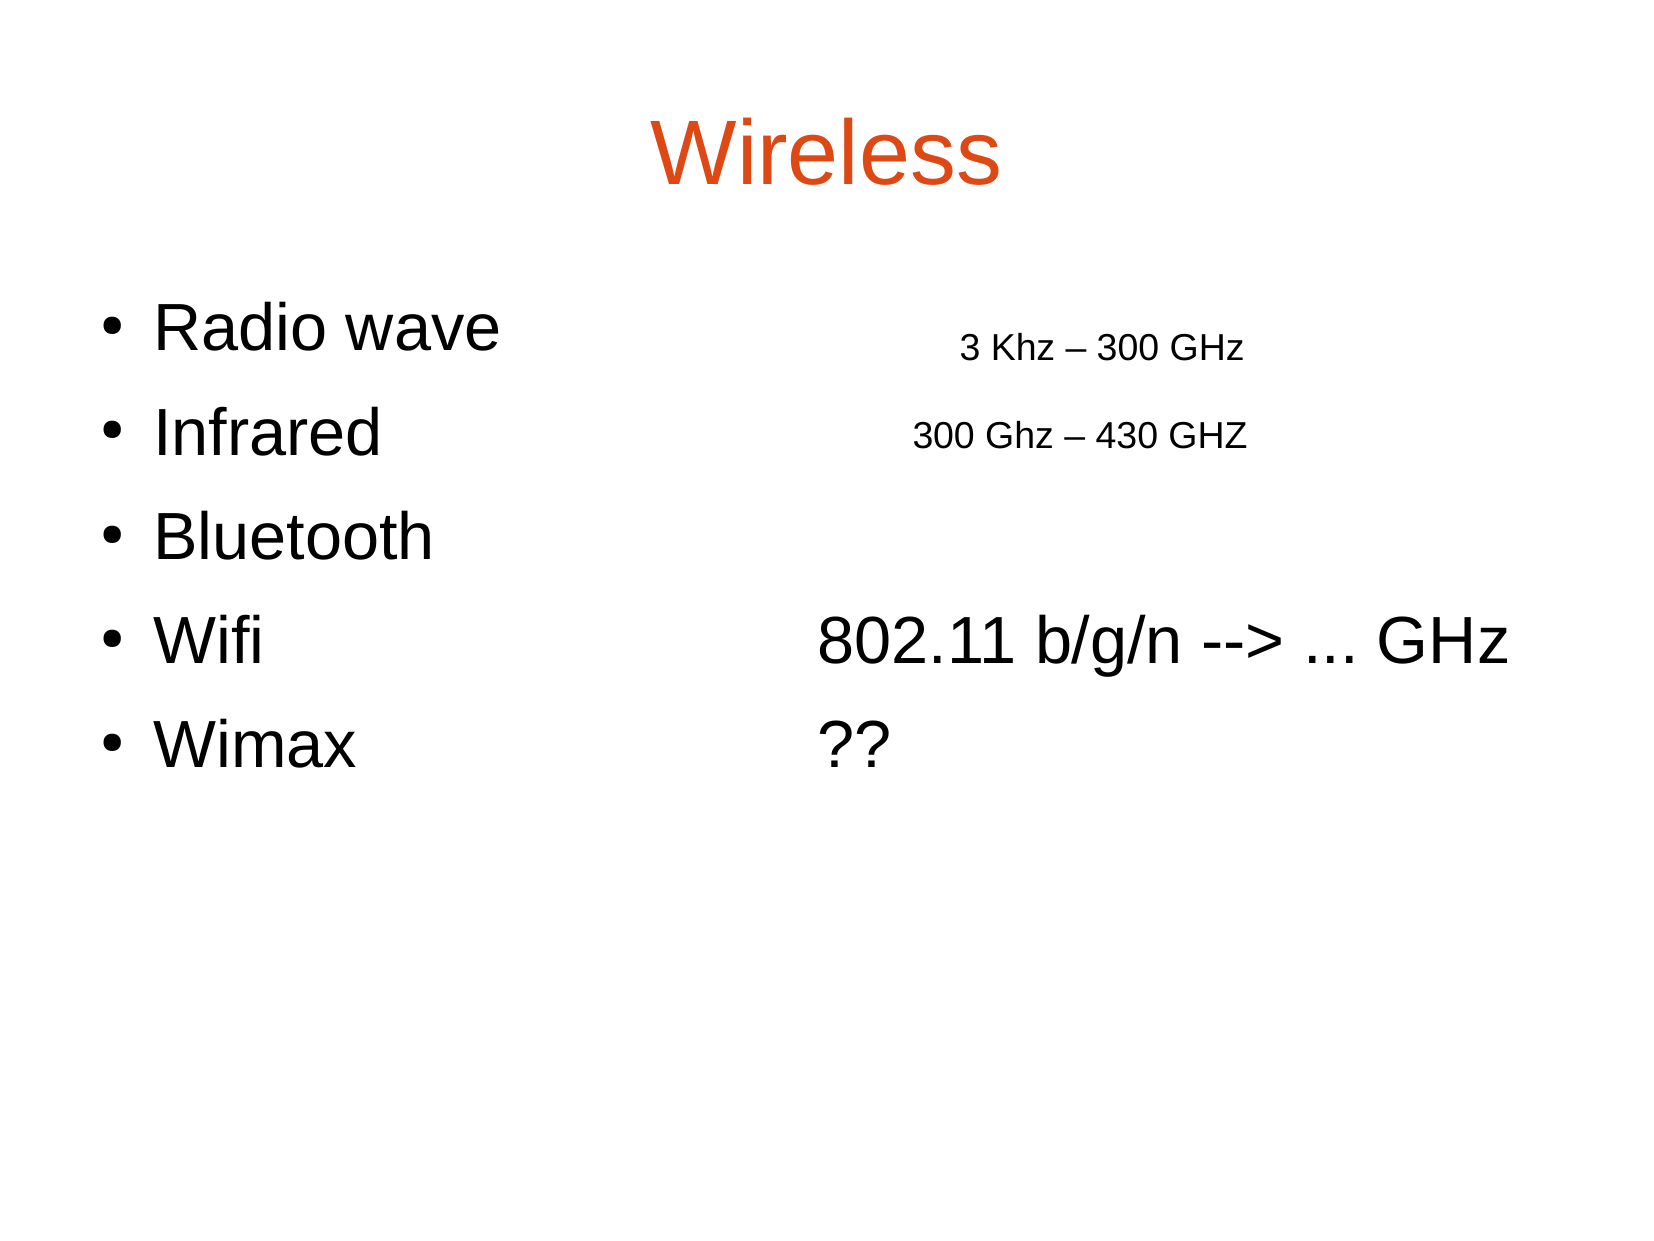

# Wireless
Radio wave
Infrared
Bluetooth
Wifi								802.11 b/g/n --> ... GHz
Wimax							??
3 Khz – 300 GHz
300 Ghz – 430 GHZ